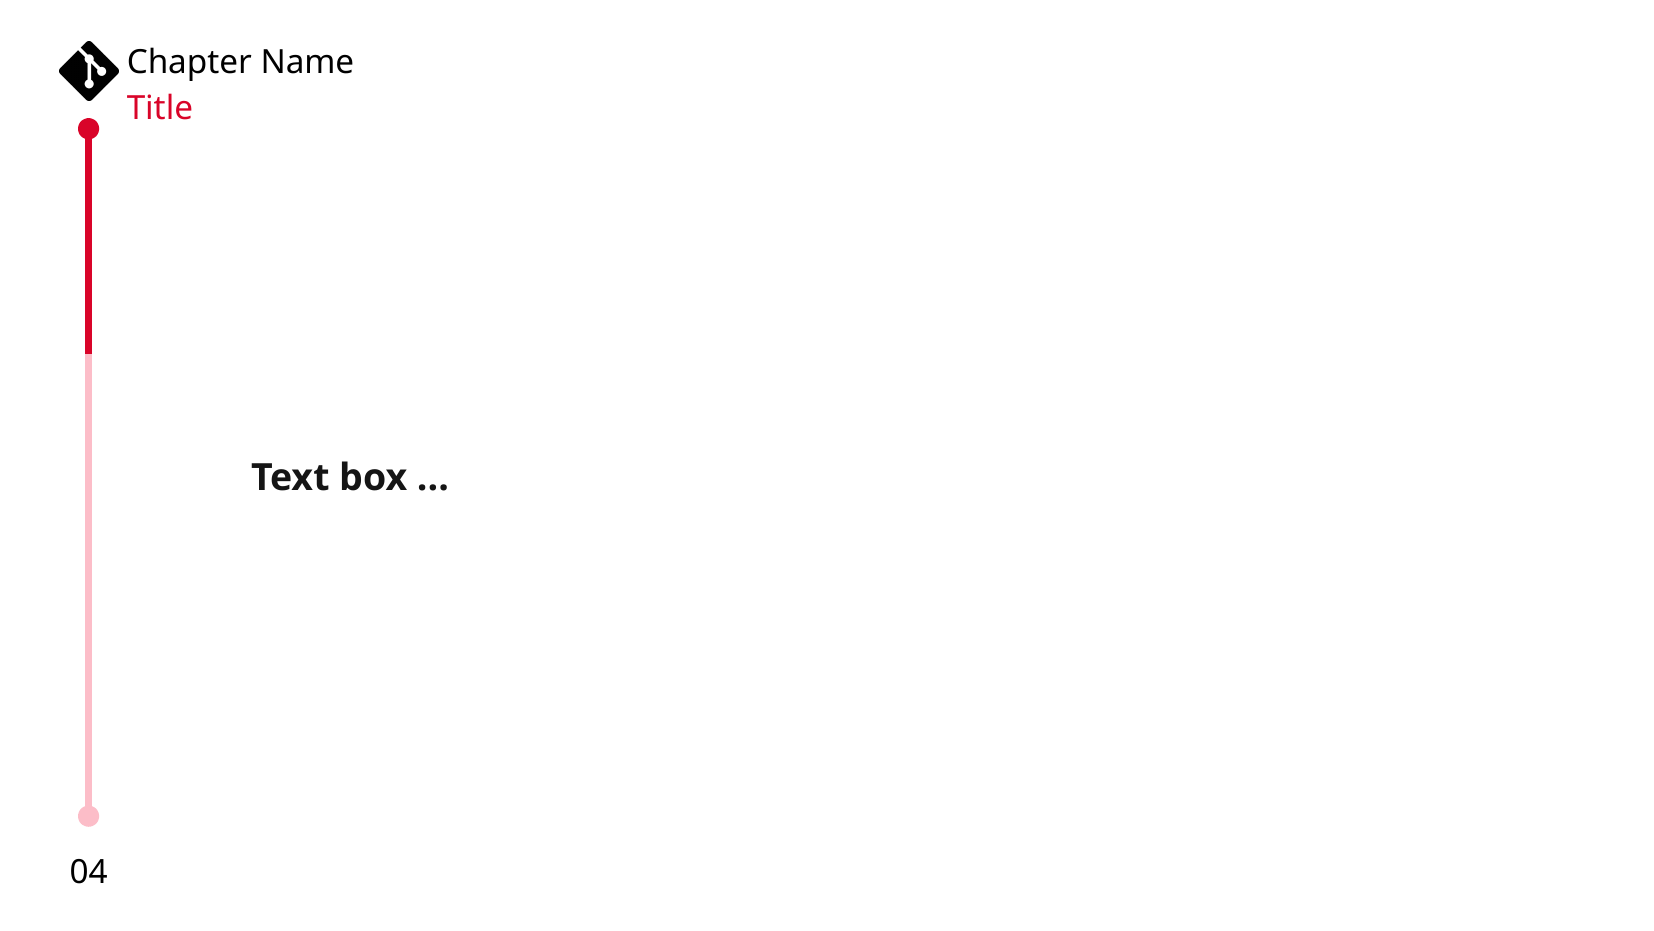

Chapter Name
Title
Text box ...
04